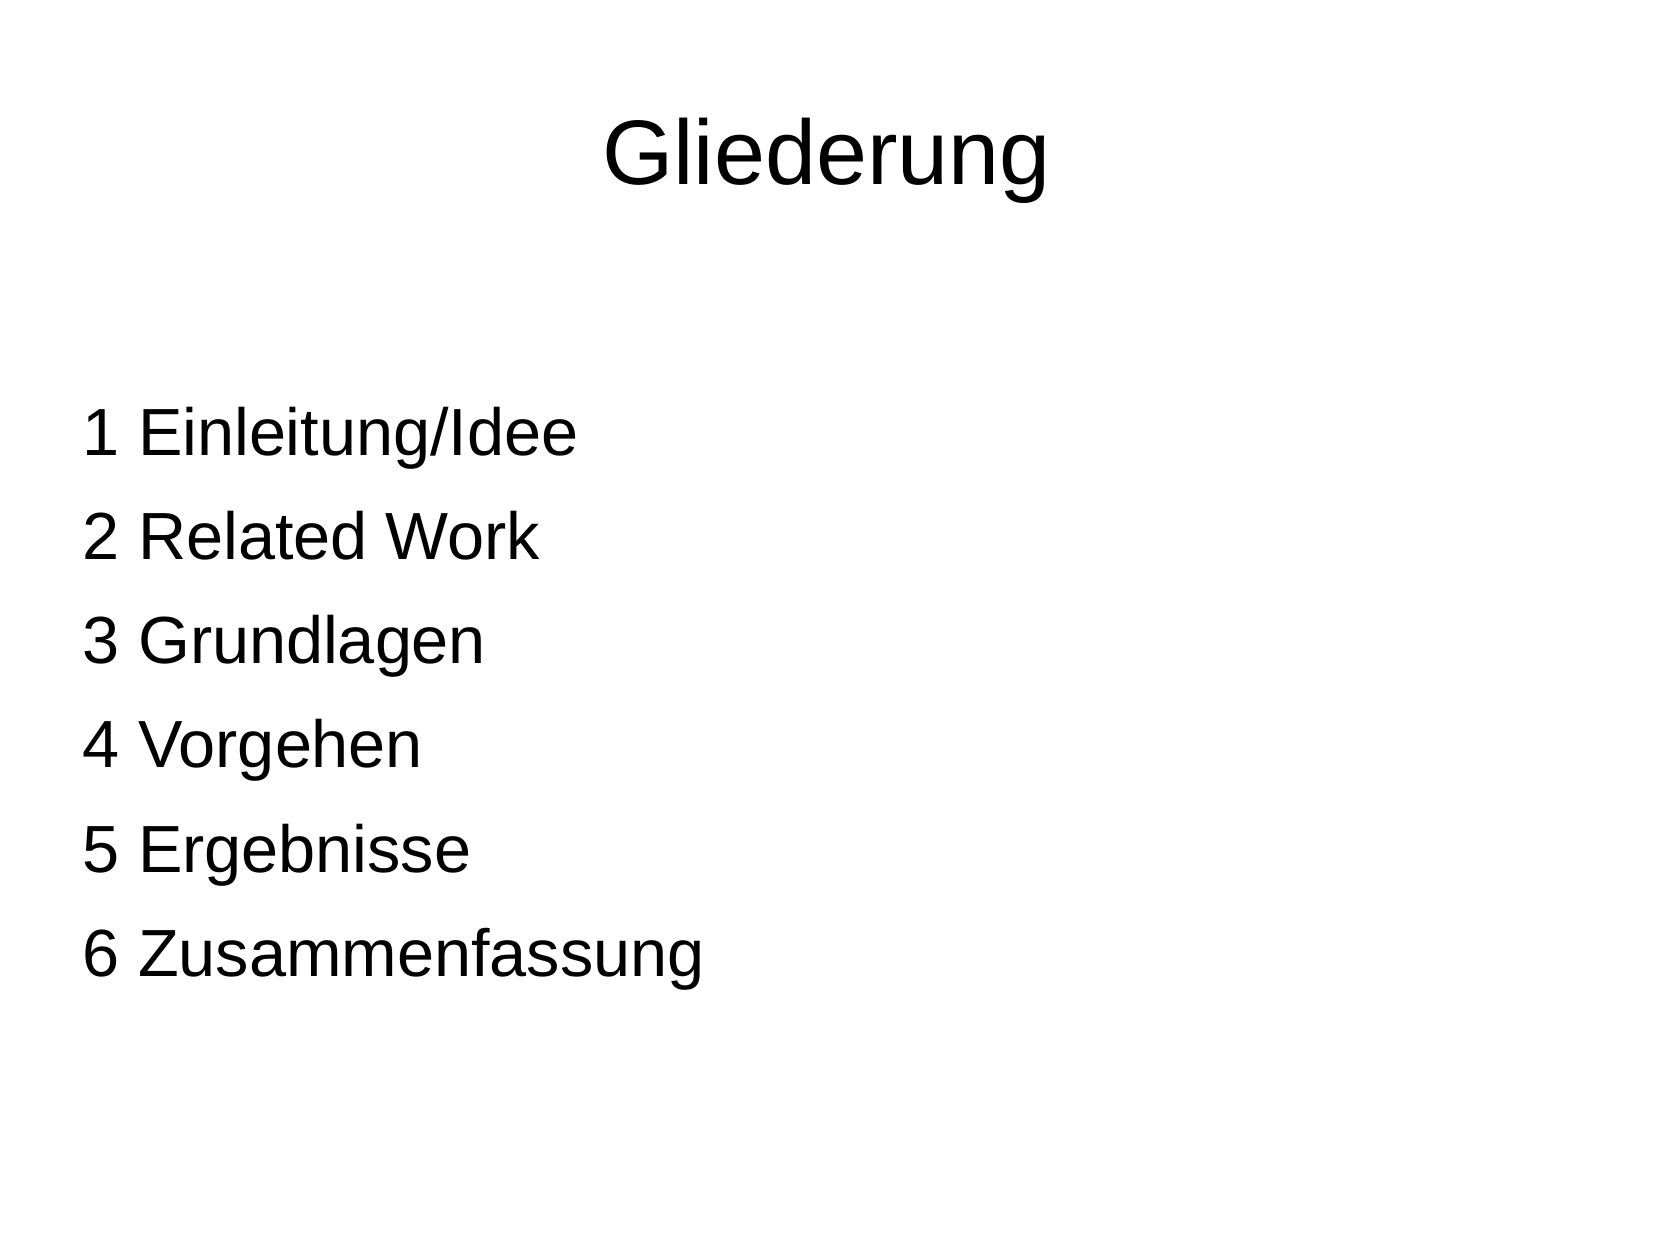

# Gliederung
1 Einleitung/Idee
2 Related Work
3 Grundlagen
4 Vorgehen
5 Ergebnisse
6 Zusammenfassung